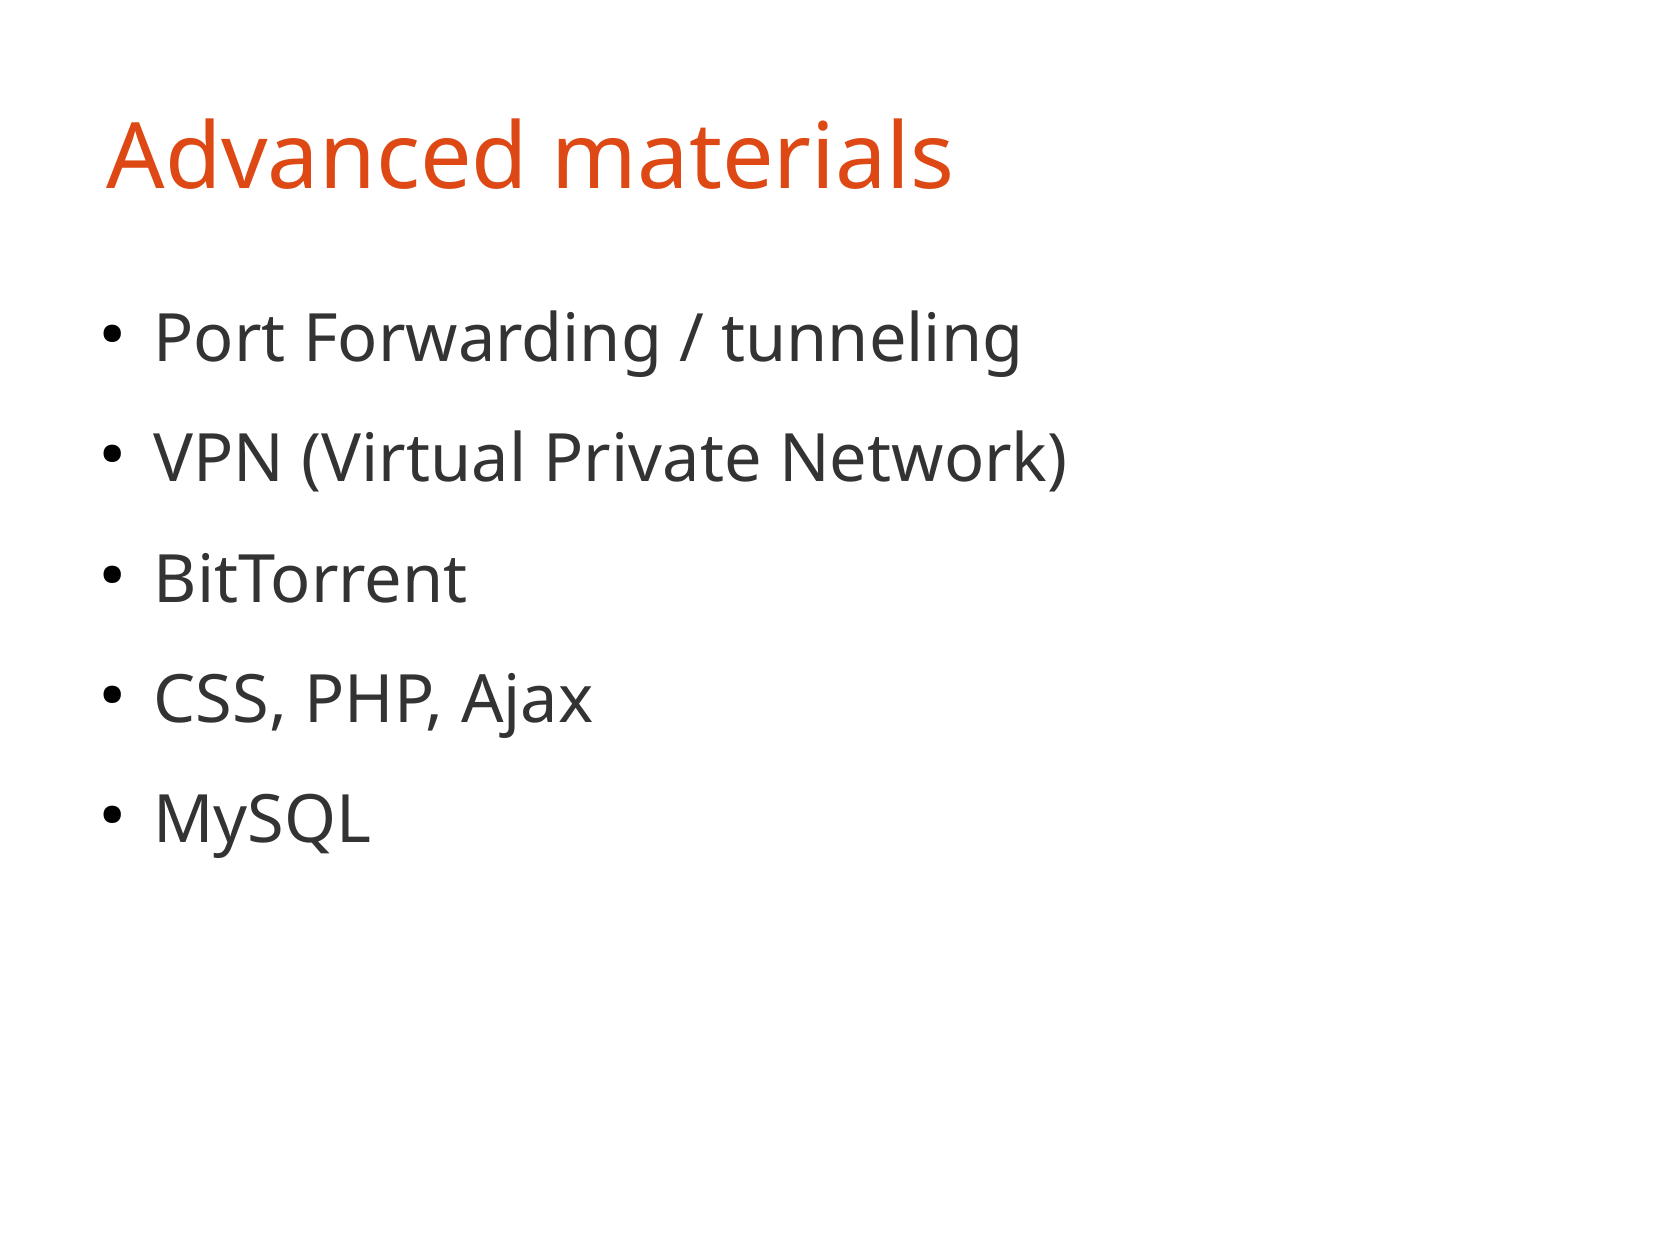

# Advanced materials
Port Forwarding / tunneling
VPN (Virtual Private Network)
BitTorrent
CSS, PHP, Ajax
MySQL